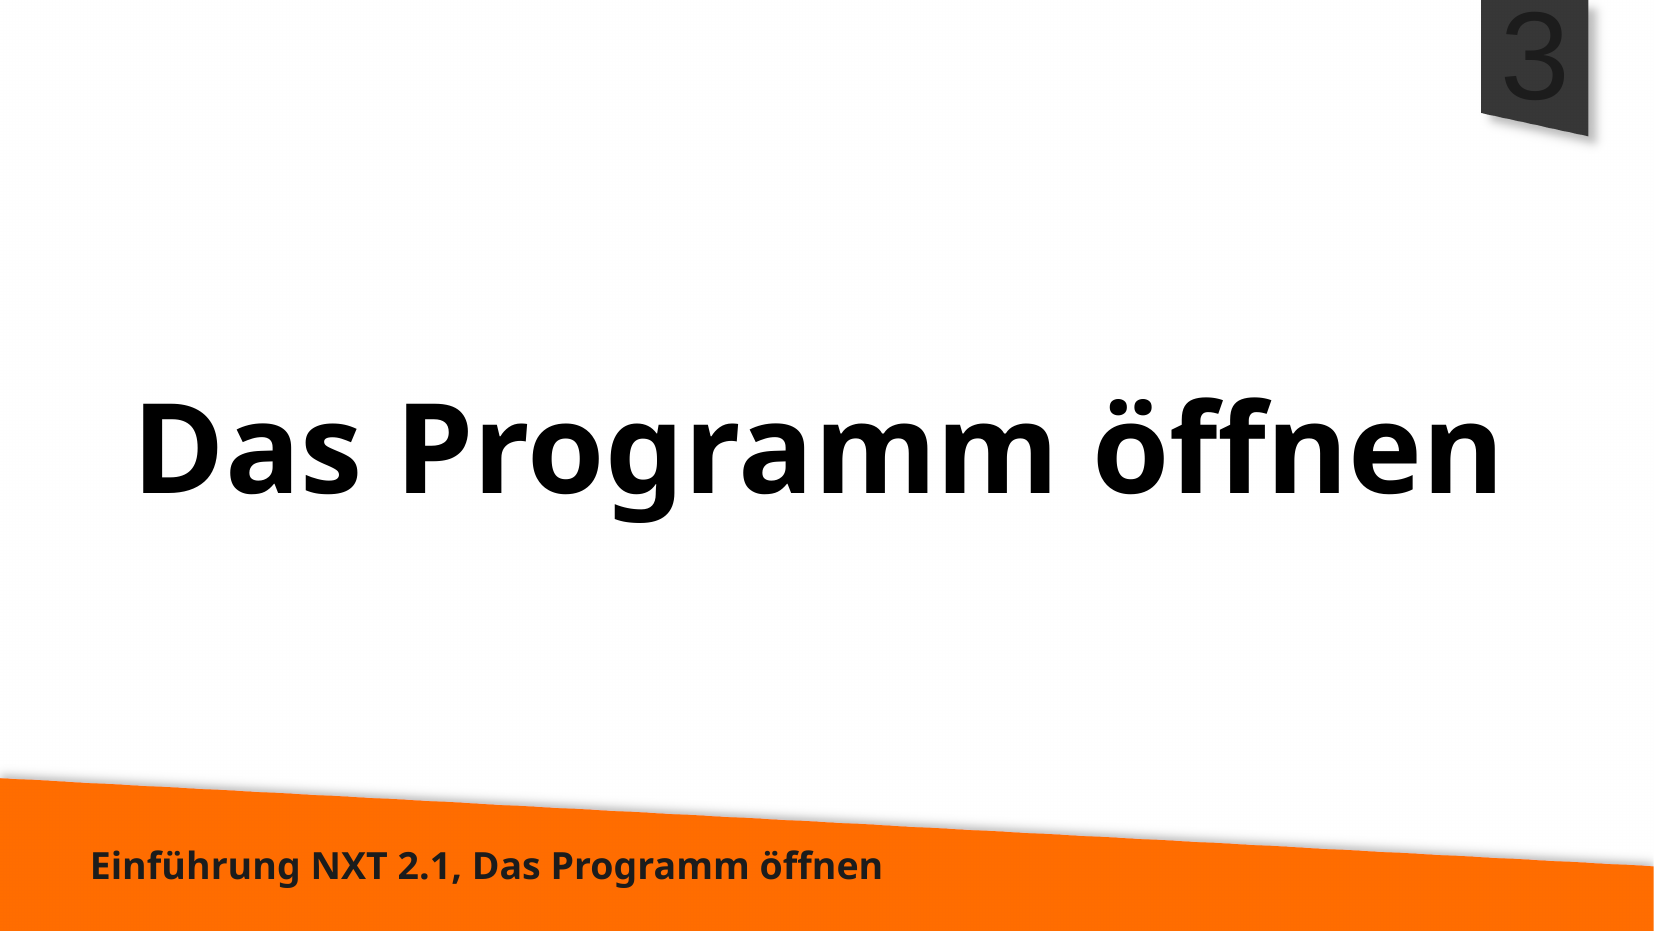

3
# Das Programm öffnen
Einführung NXT 2.1, Das Programm öffnen